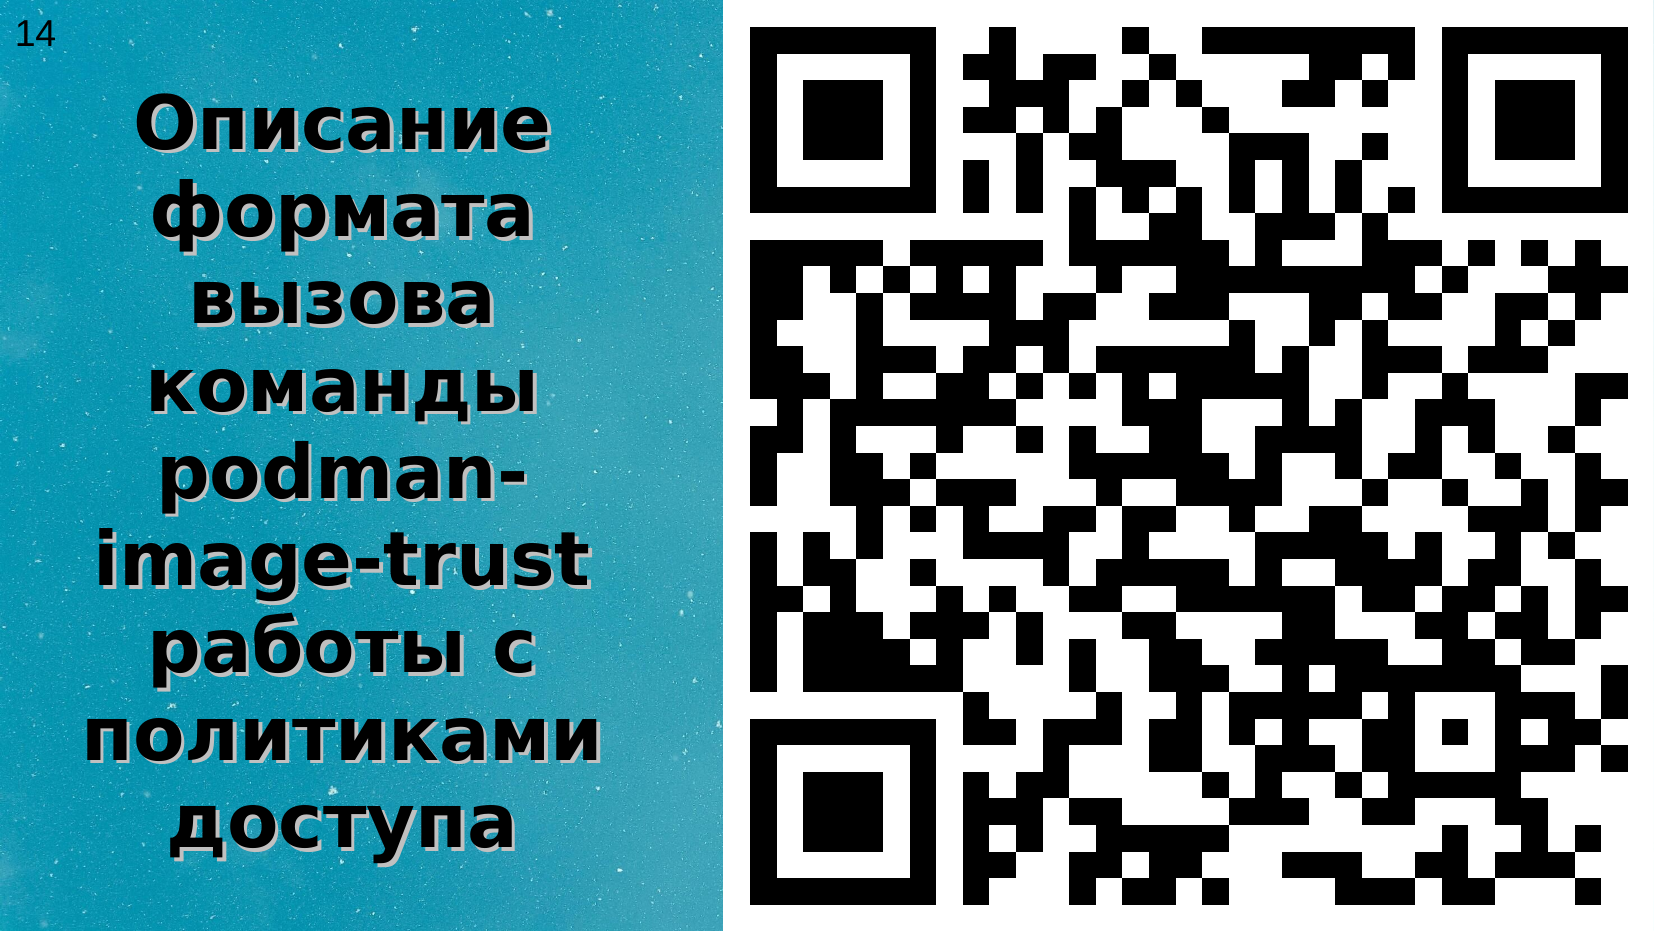

# Описание формата вызова команды podman-image-trust работы с политиками доступа